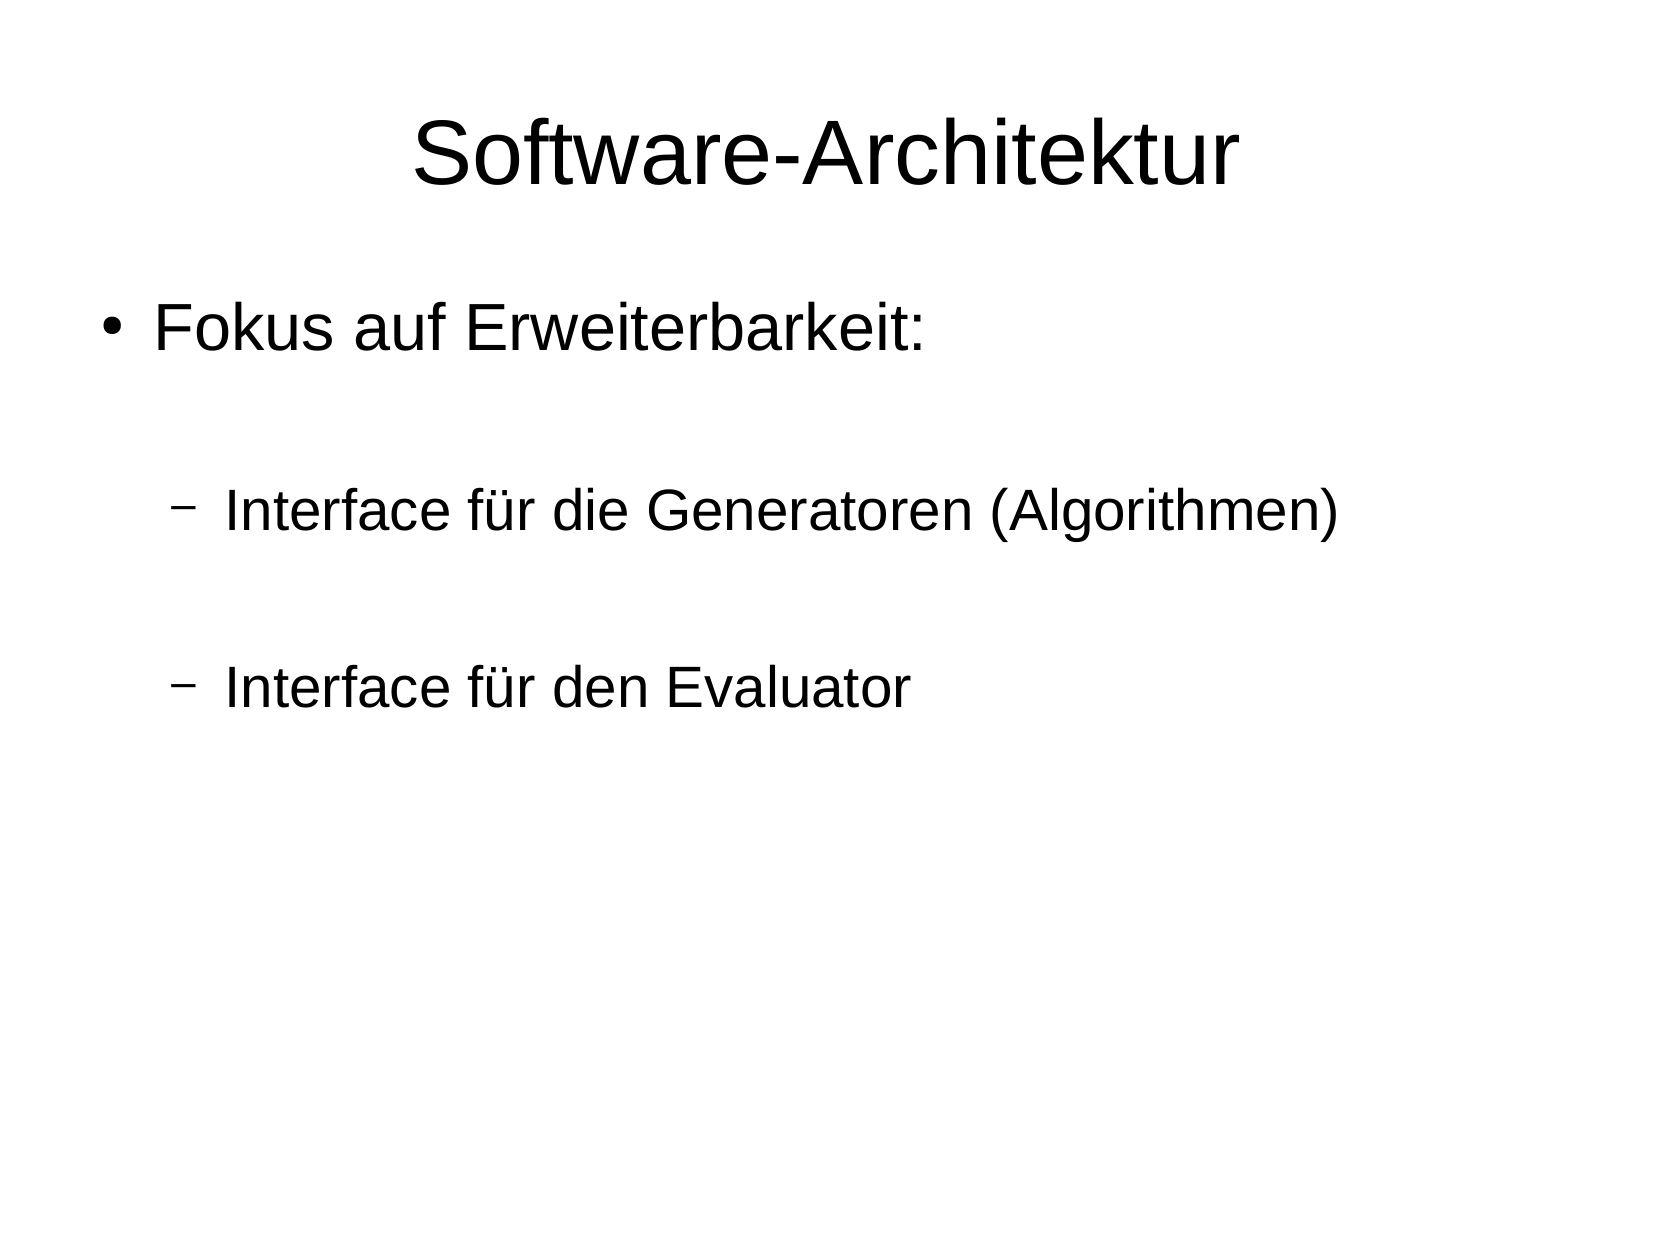

# Software-Architektur
Fokus auf Erweiterbarkeit:
Interface für die Generatoren (Algorithmen)
Interface für den Evaluator